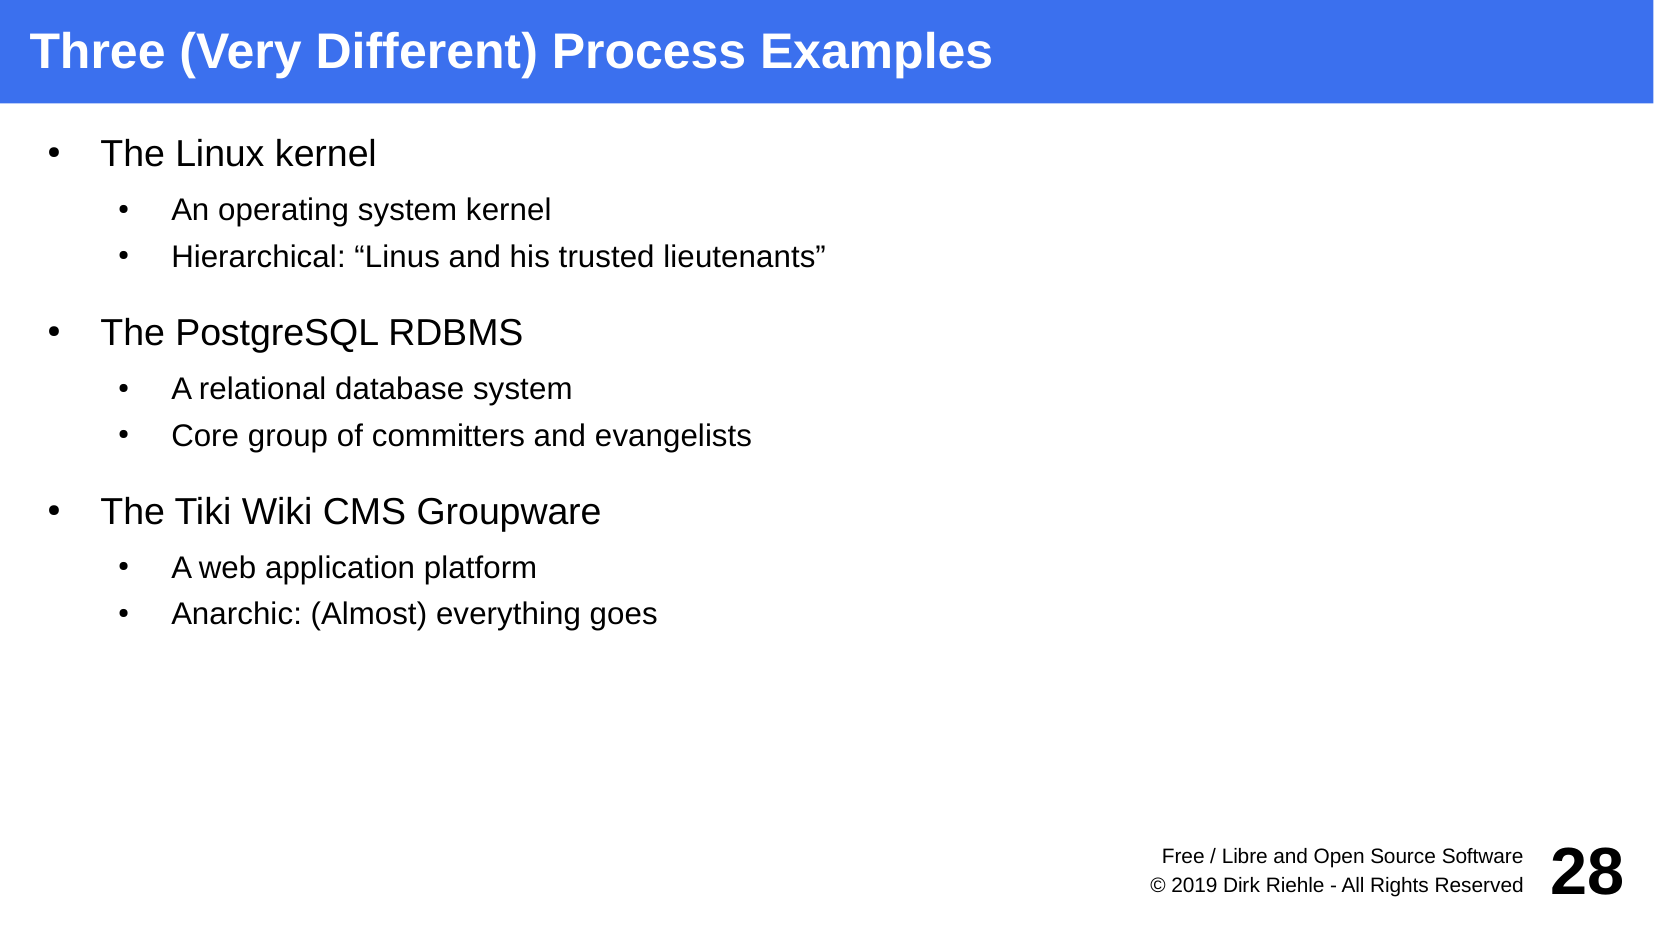

# Three (Very Different) Process Examples
The Linux kernel
An operating system kernel
Hierarchical: “Linus and his trusted lieutenants”
The PostgreSQL RDBMS
A relational database system
Core group of committers and evangelists
The Tiki Wiki CMS Groupware
A web application platform
Anarchic: (Almost) everything goes
Free / Libre and Open Source Software
28
© 2019 Dirk Riehle - All Rights Reserved